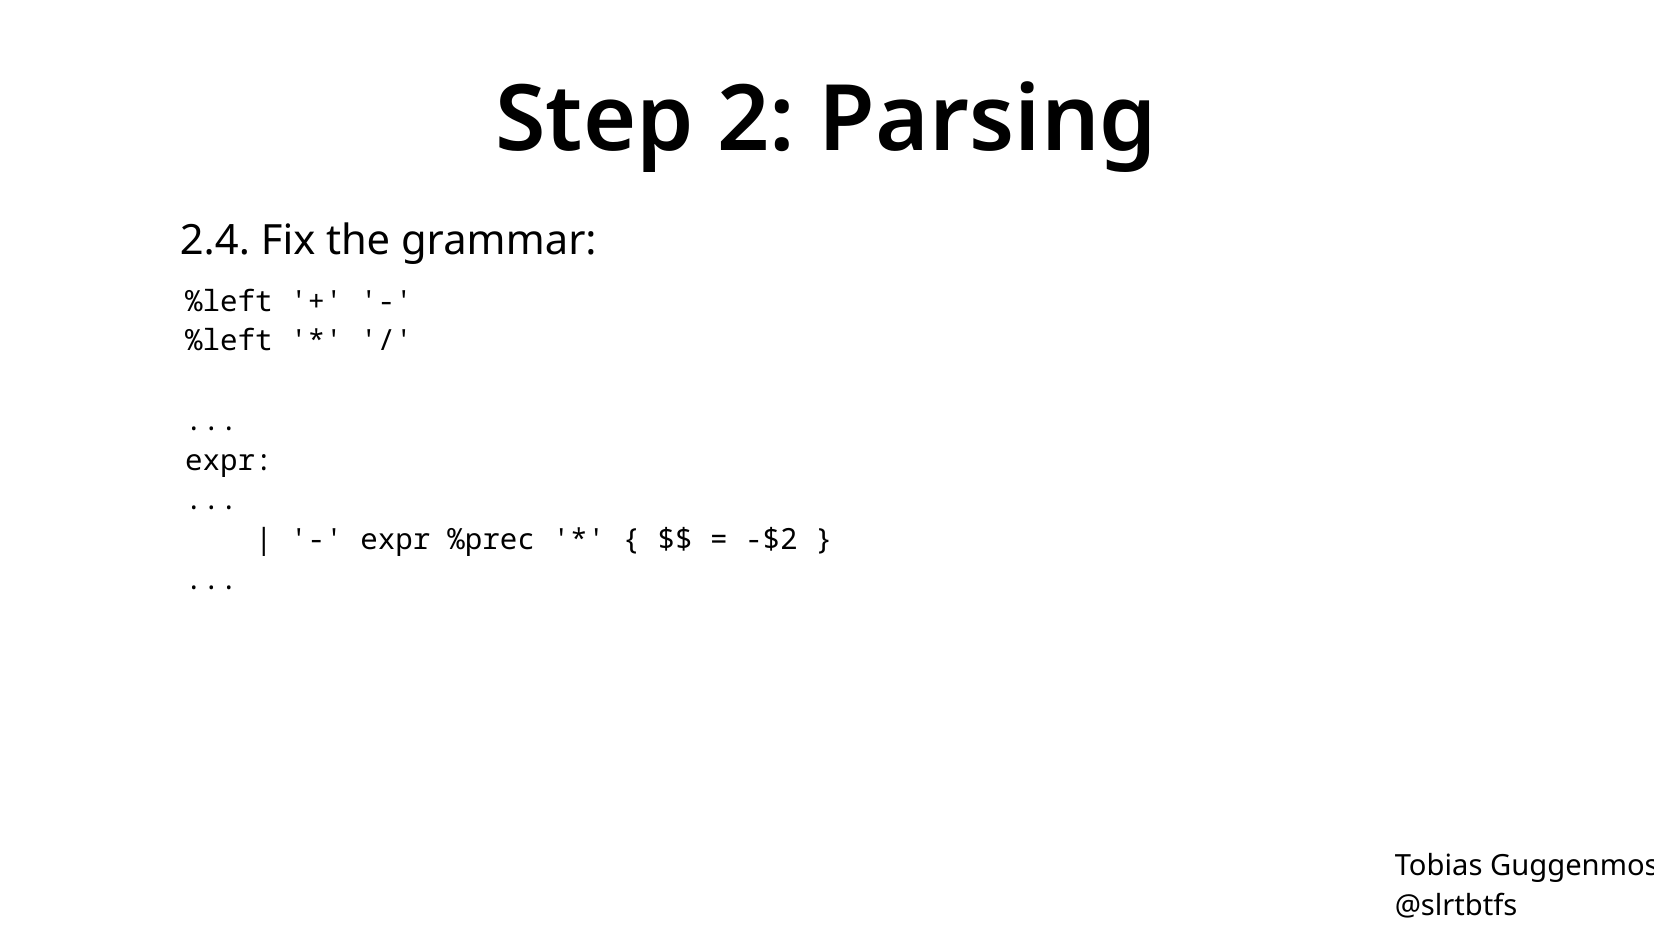

# Step 2: Parsing
2.4. Fix the grammar:
%left '+' '-'
%left '*' '/'
...
expr:
...
 | '-' expr %prec '*' { $$ = -$2 }
...